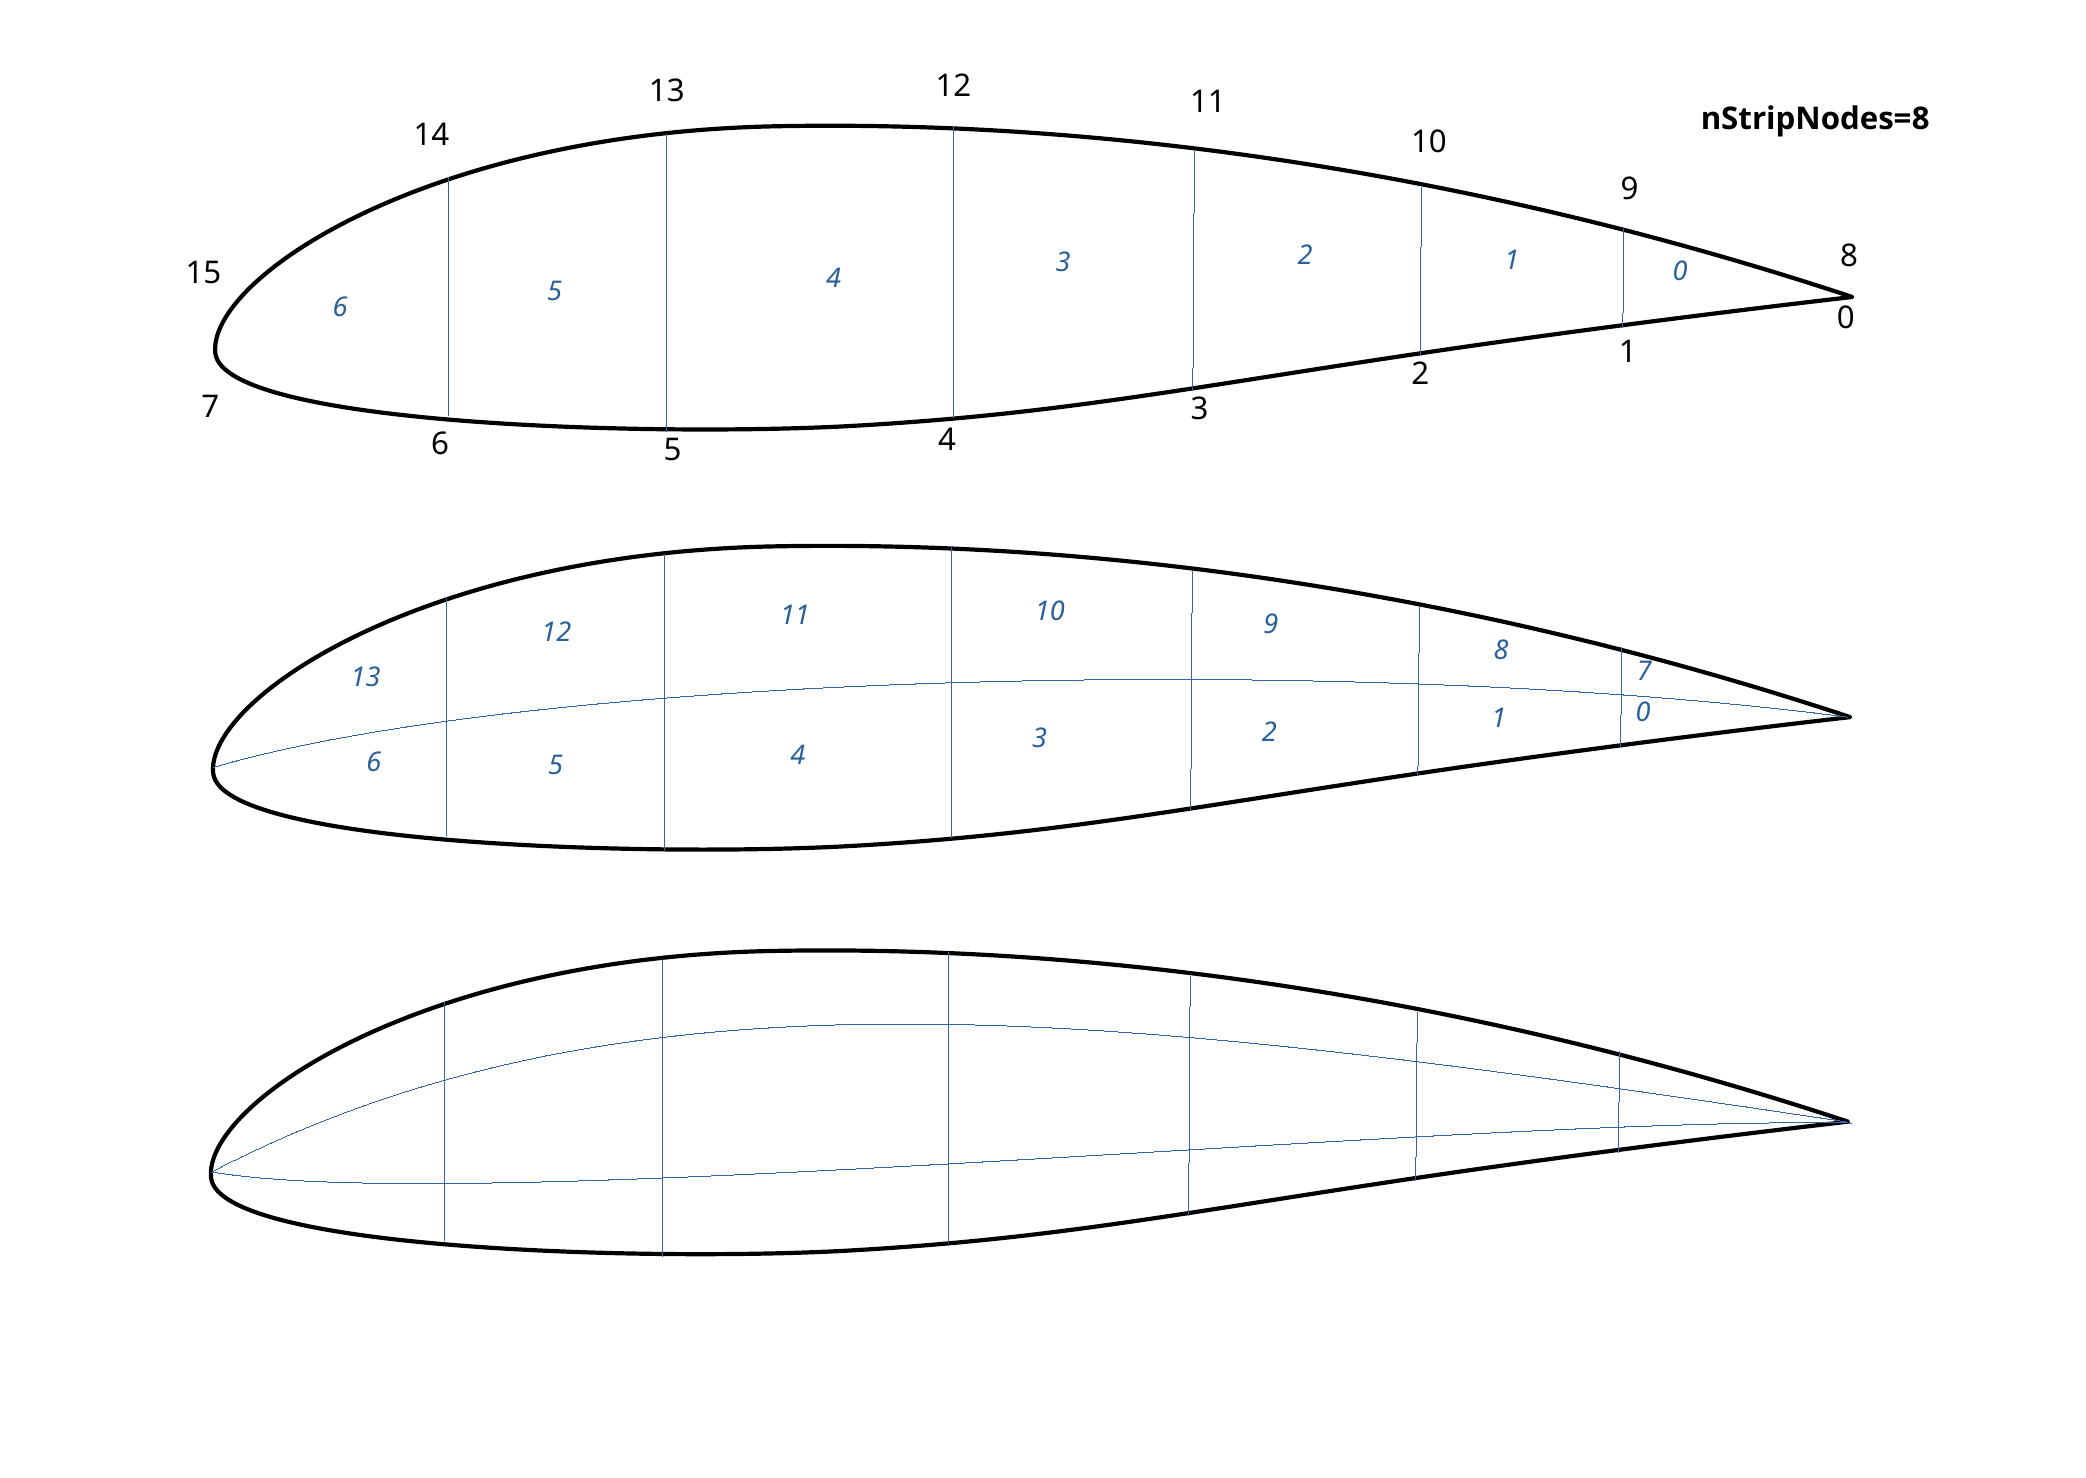

12
13
11
nStripNodes=8
14
10
9
8
2
1
3
15
0
4
5
6
0
1
2
7
3
4
6
5
10
11
9
12
8
7
13
0
1
2
3
4
6
5